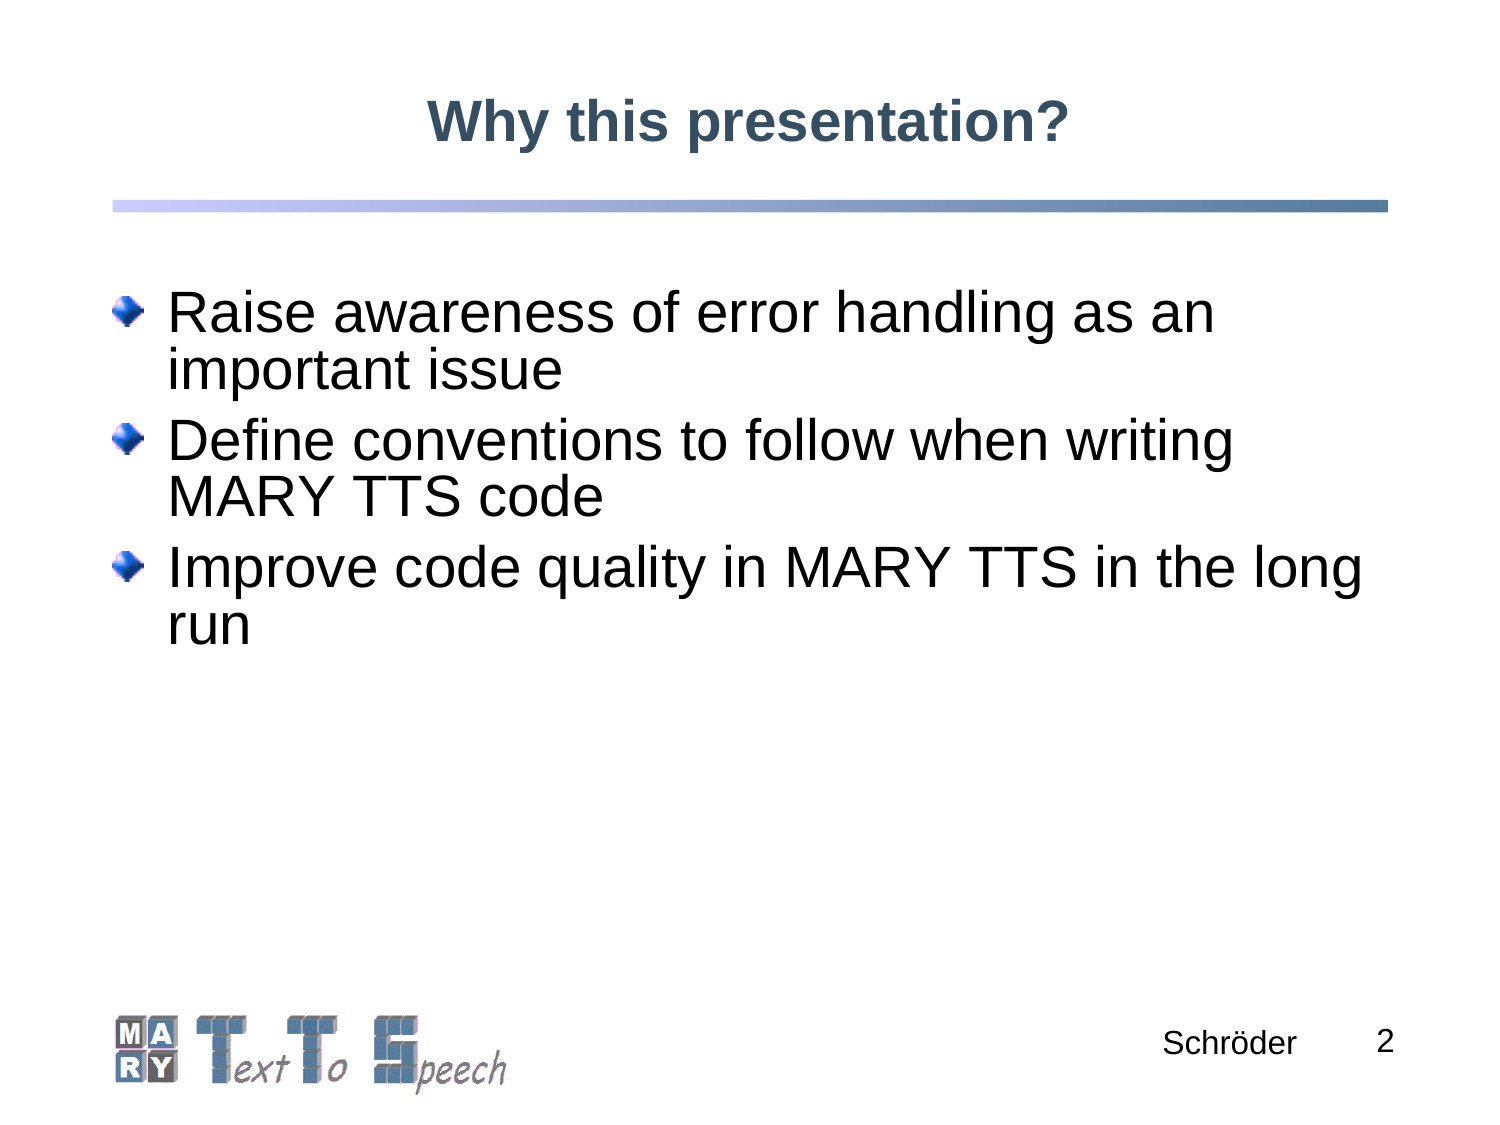

# Why this presentation?
Raise awareness of error handling as an important issue
Define conventions to follow when writing MARY TTS code
Improve code quality in MARY TTS in the long run